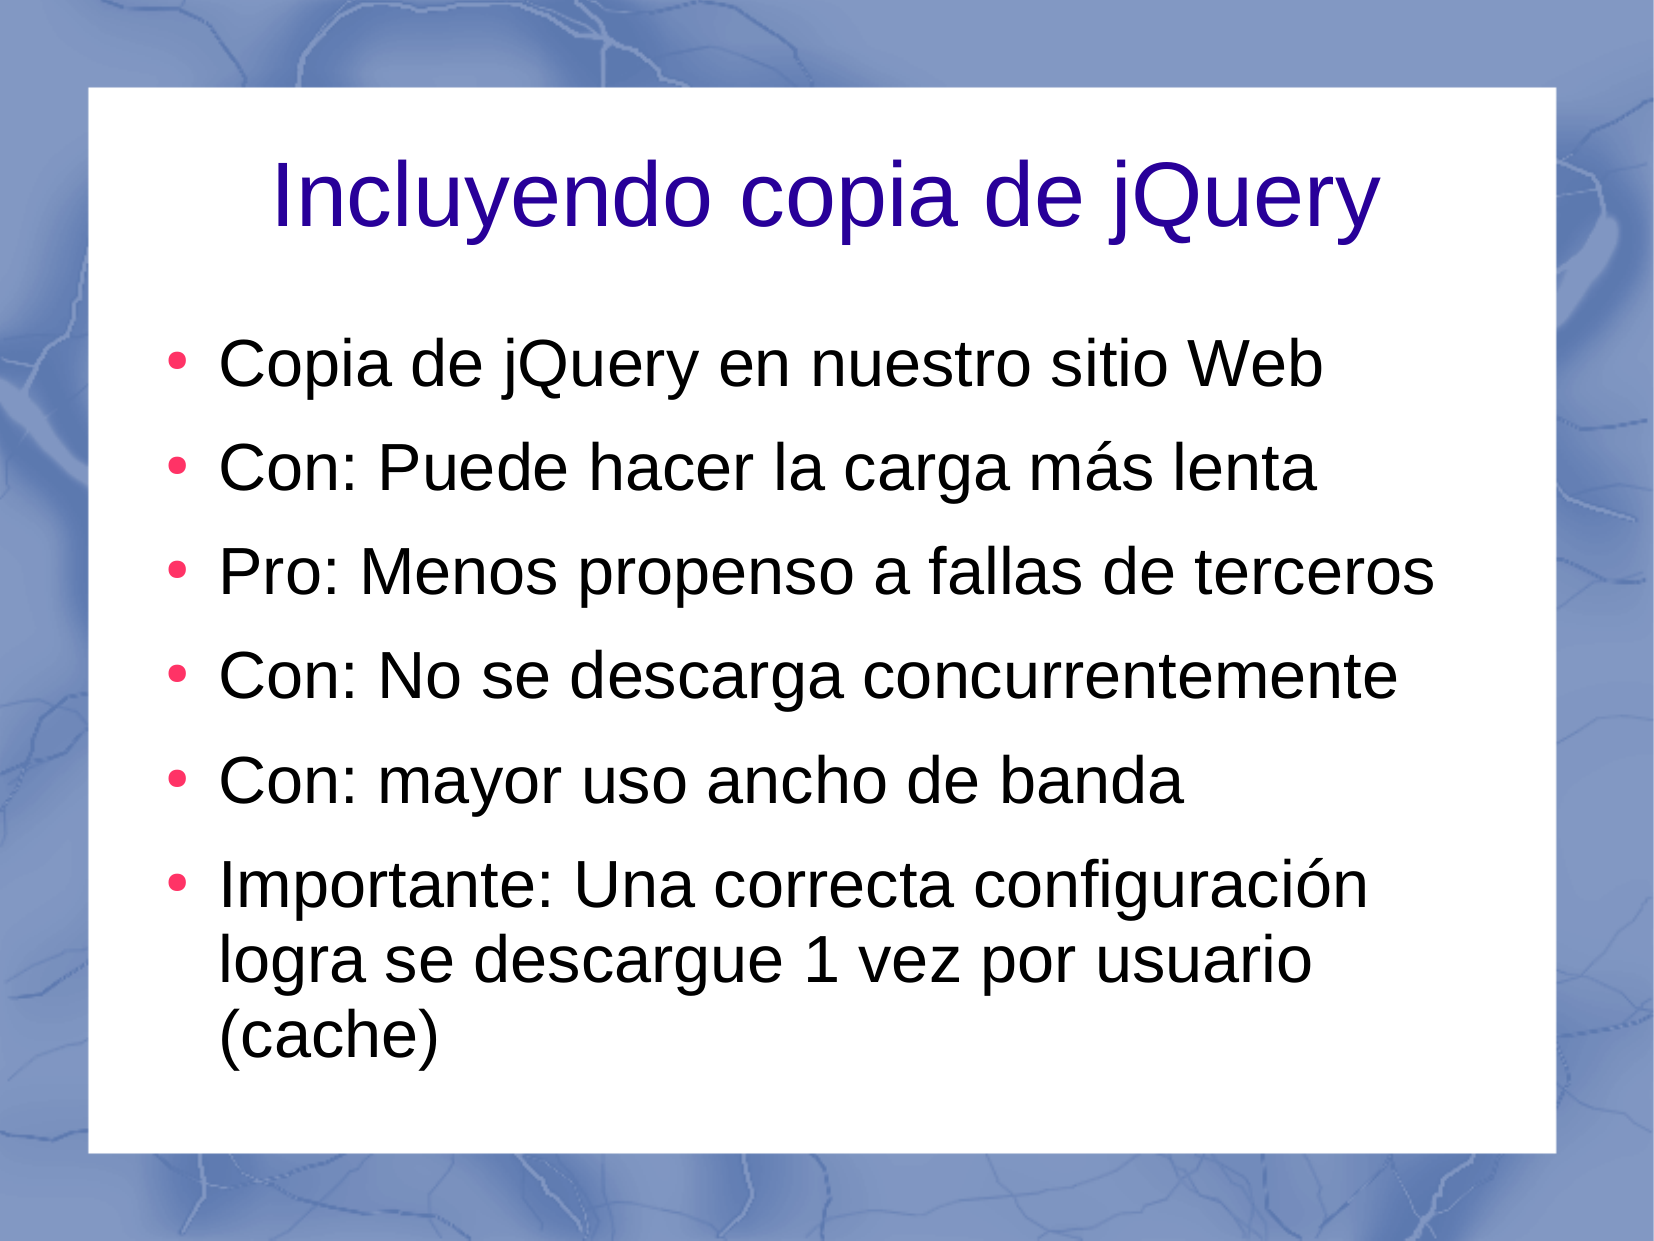

# Incluyendo copia de jQuery
Copia de jQuery en nuestro sitio Web
Con: Puede hacer la carga más lenta
Pro: Menos propenso a fallas de terceros
Con: No se descarga concurrentemente
Con: mayor uso ancho de banda
Importante: Una correcta configuración logra se descargue 1 vez por usuario (cache)